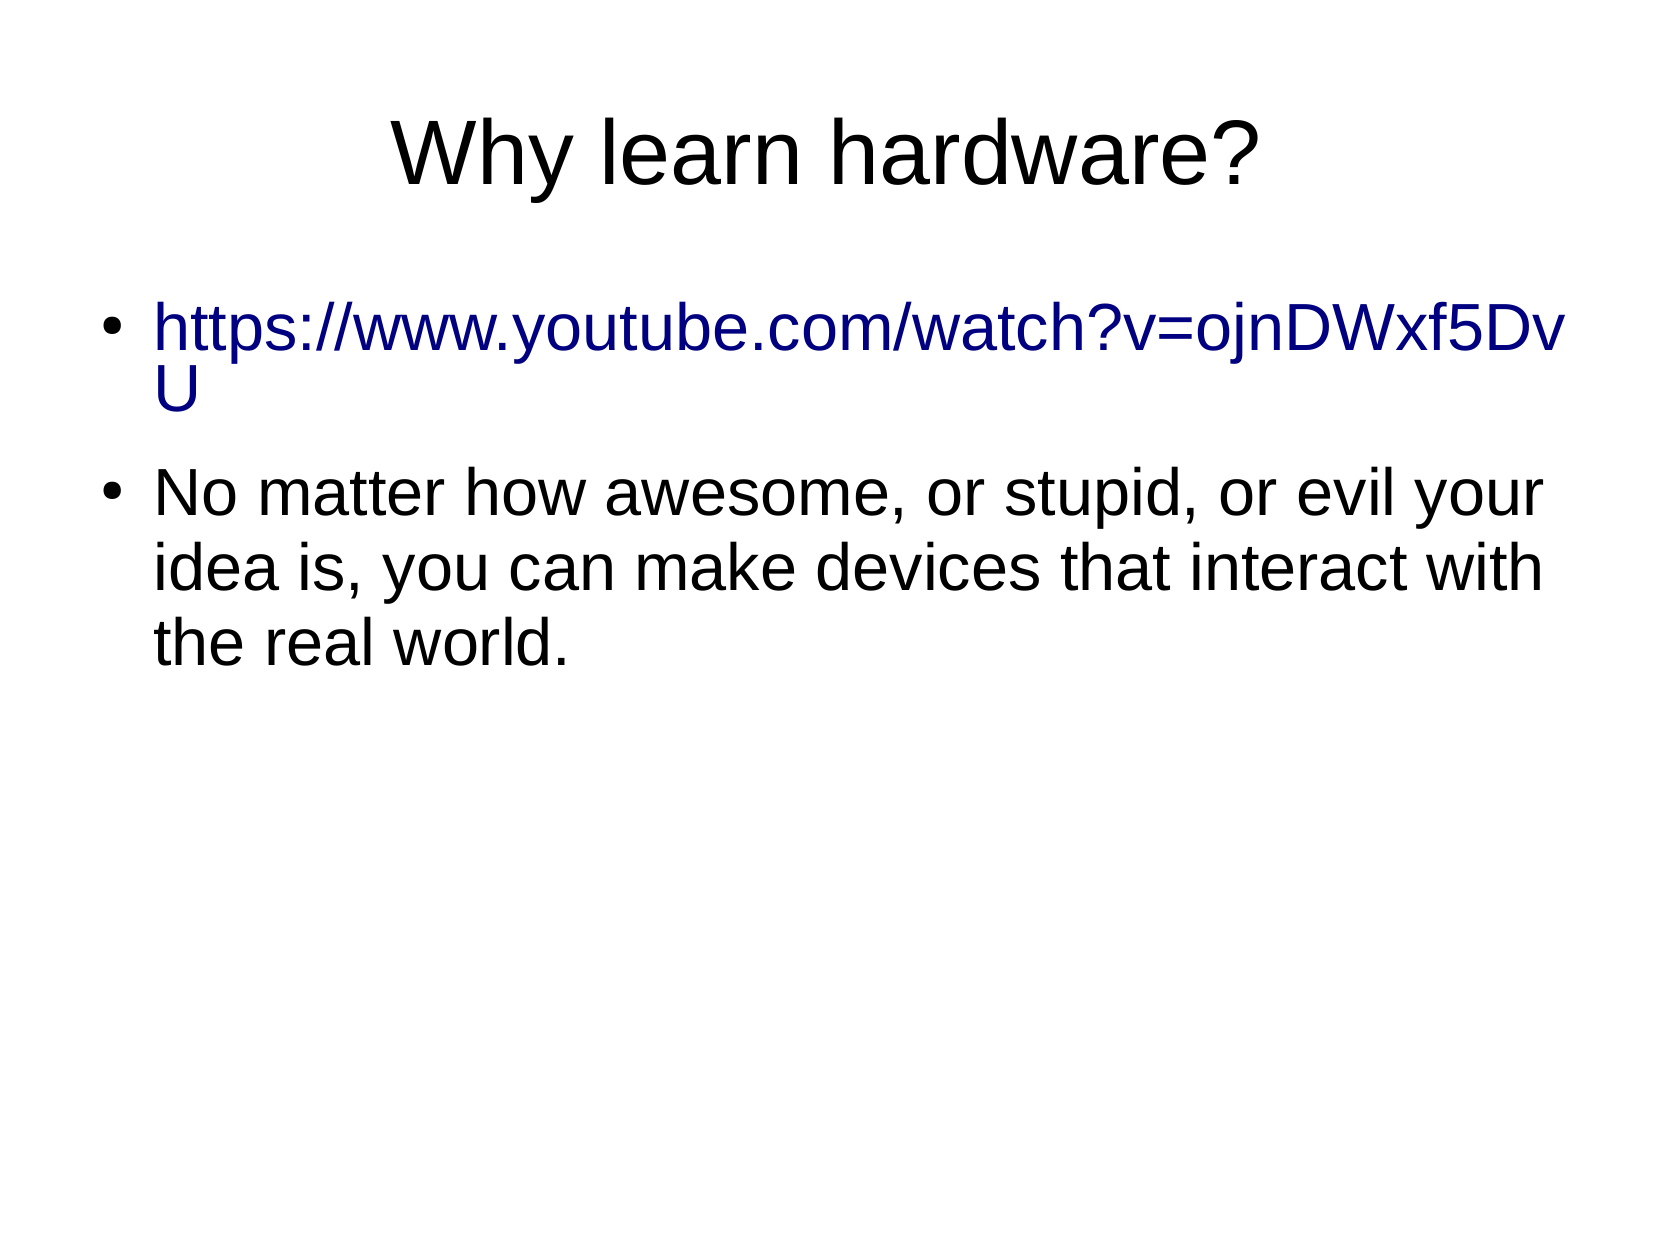

# Why learn hardware?
https://www.youtube.com/watch?v=ojnDWxf5DvU
No matter how awesome, or stupid, or evil your idea is, you can make devices that interact with the real world.